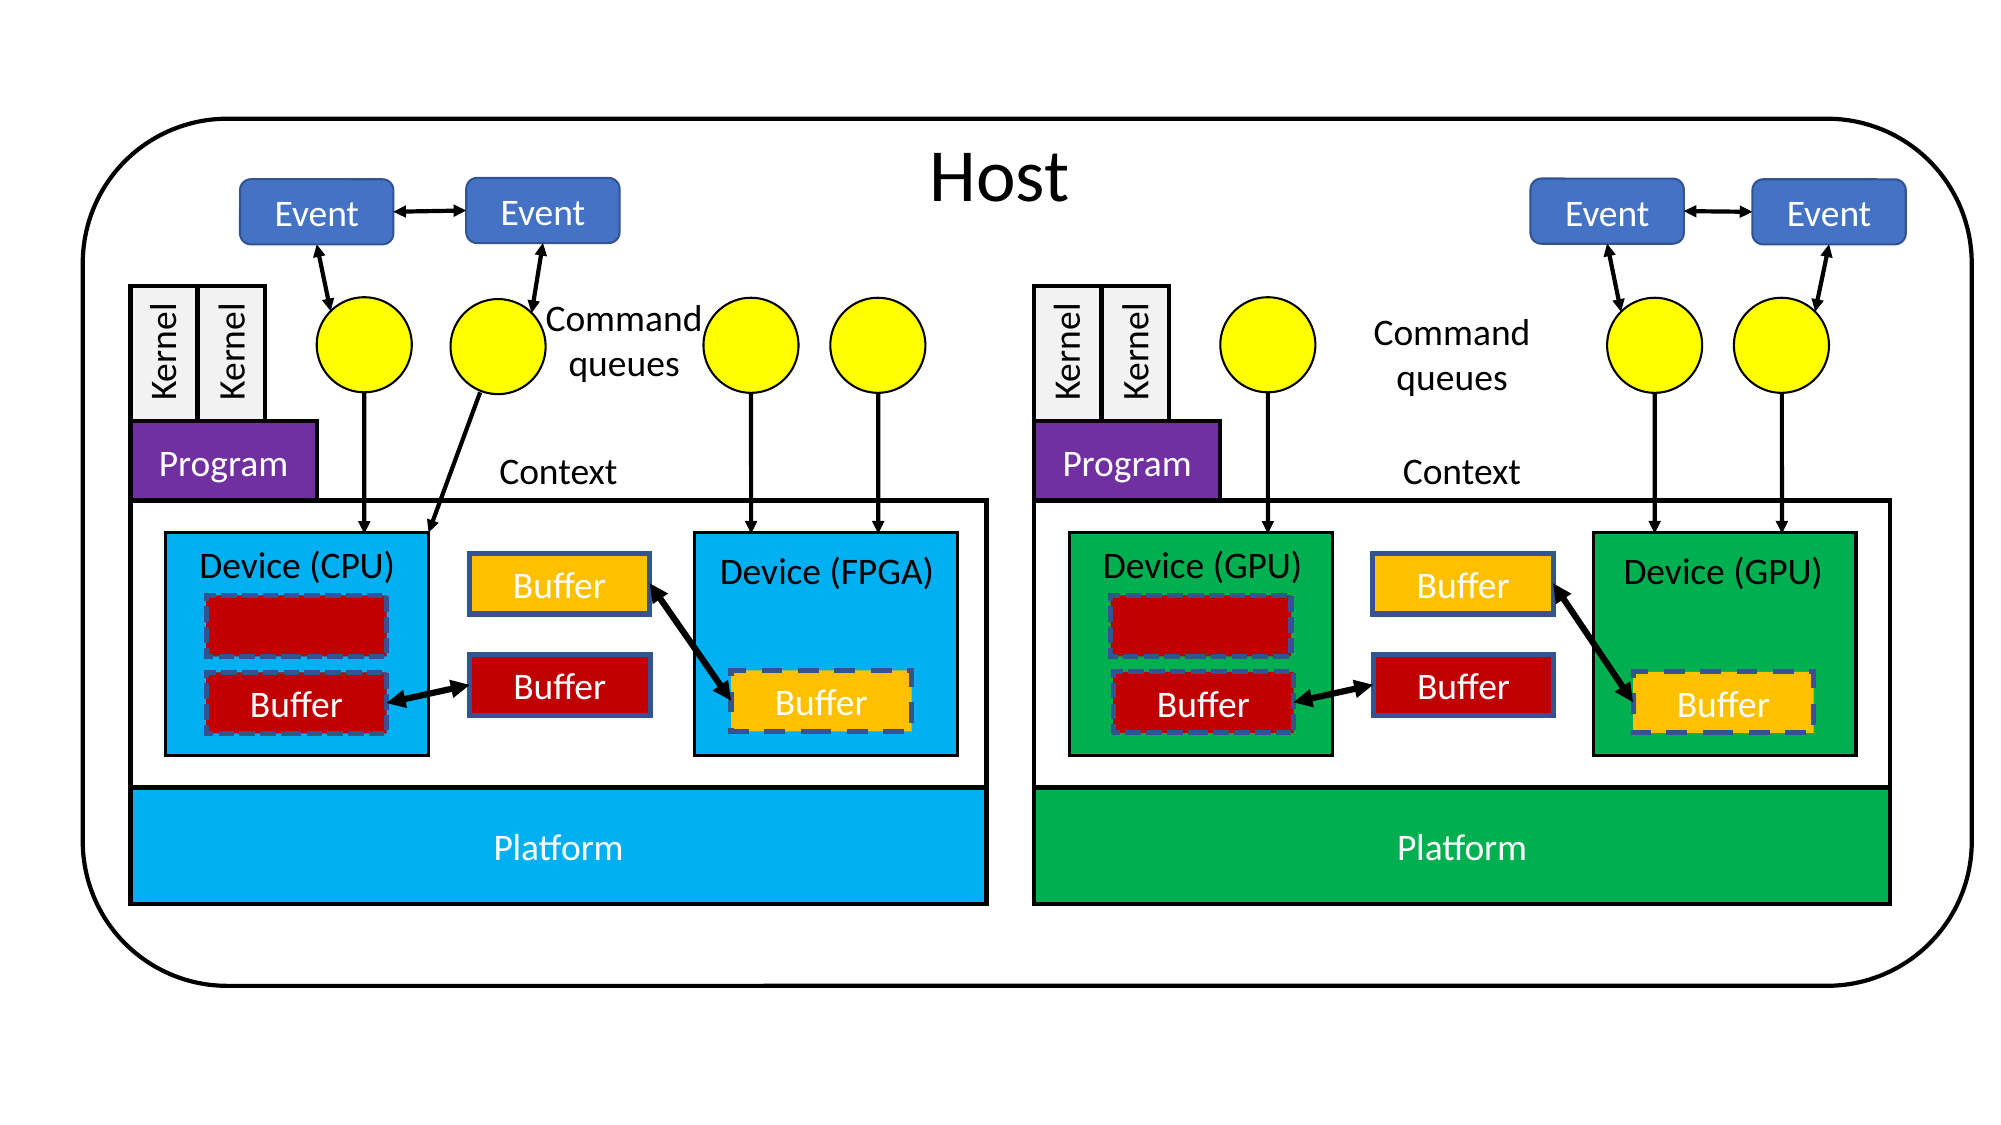

Host
Event
Event
Event
Event
Command
queues
Command
queues
Kernel
Kernel
Kernel
Kernel
Program
Program
Context
Context
Device (CPU)
Device (GPU)
Device (FPGA)
Device (GPU)
Buffer
Buffer
Buffer
Buffer
Buffer
Buffer
Buffer
Buffer
Platform
Platform